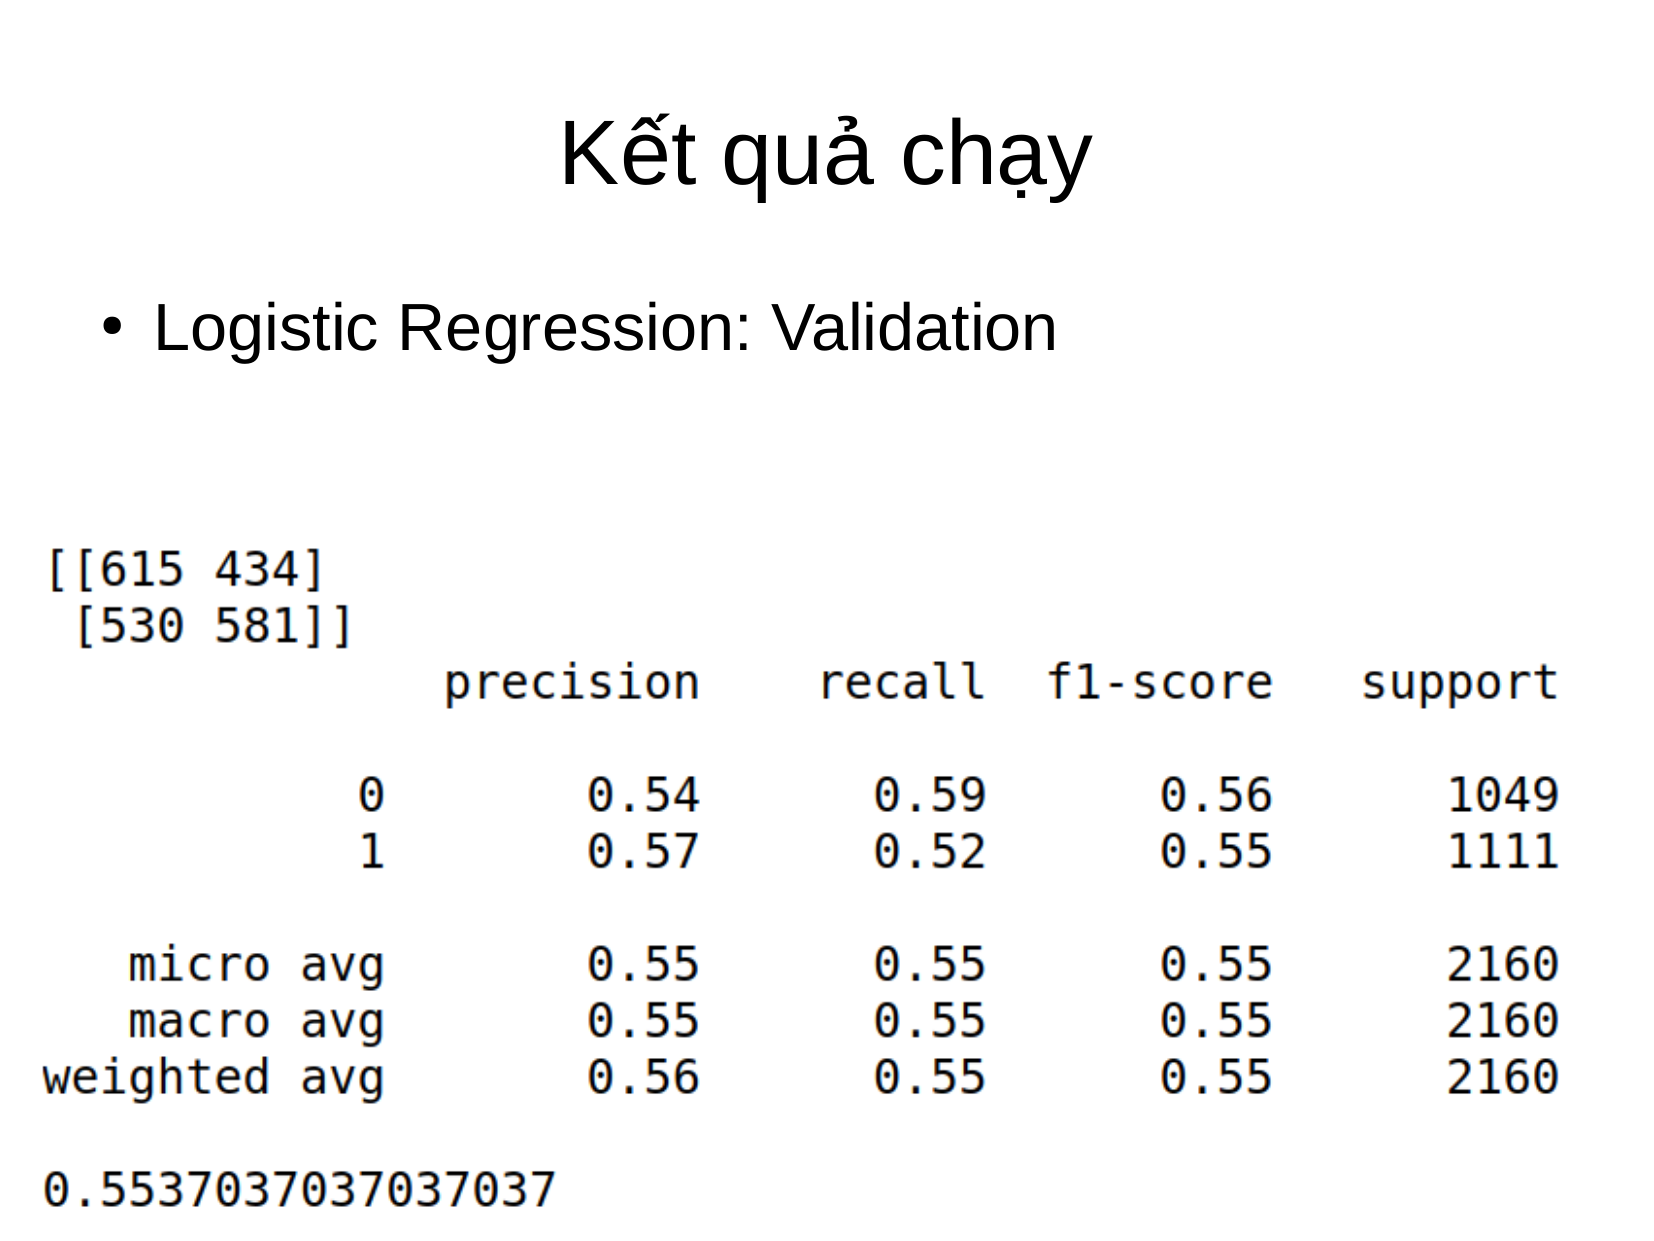

# Kết quả chạy
Logistic Regression: Validation